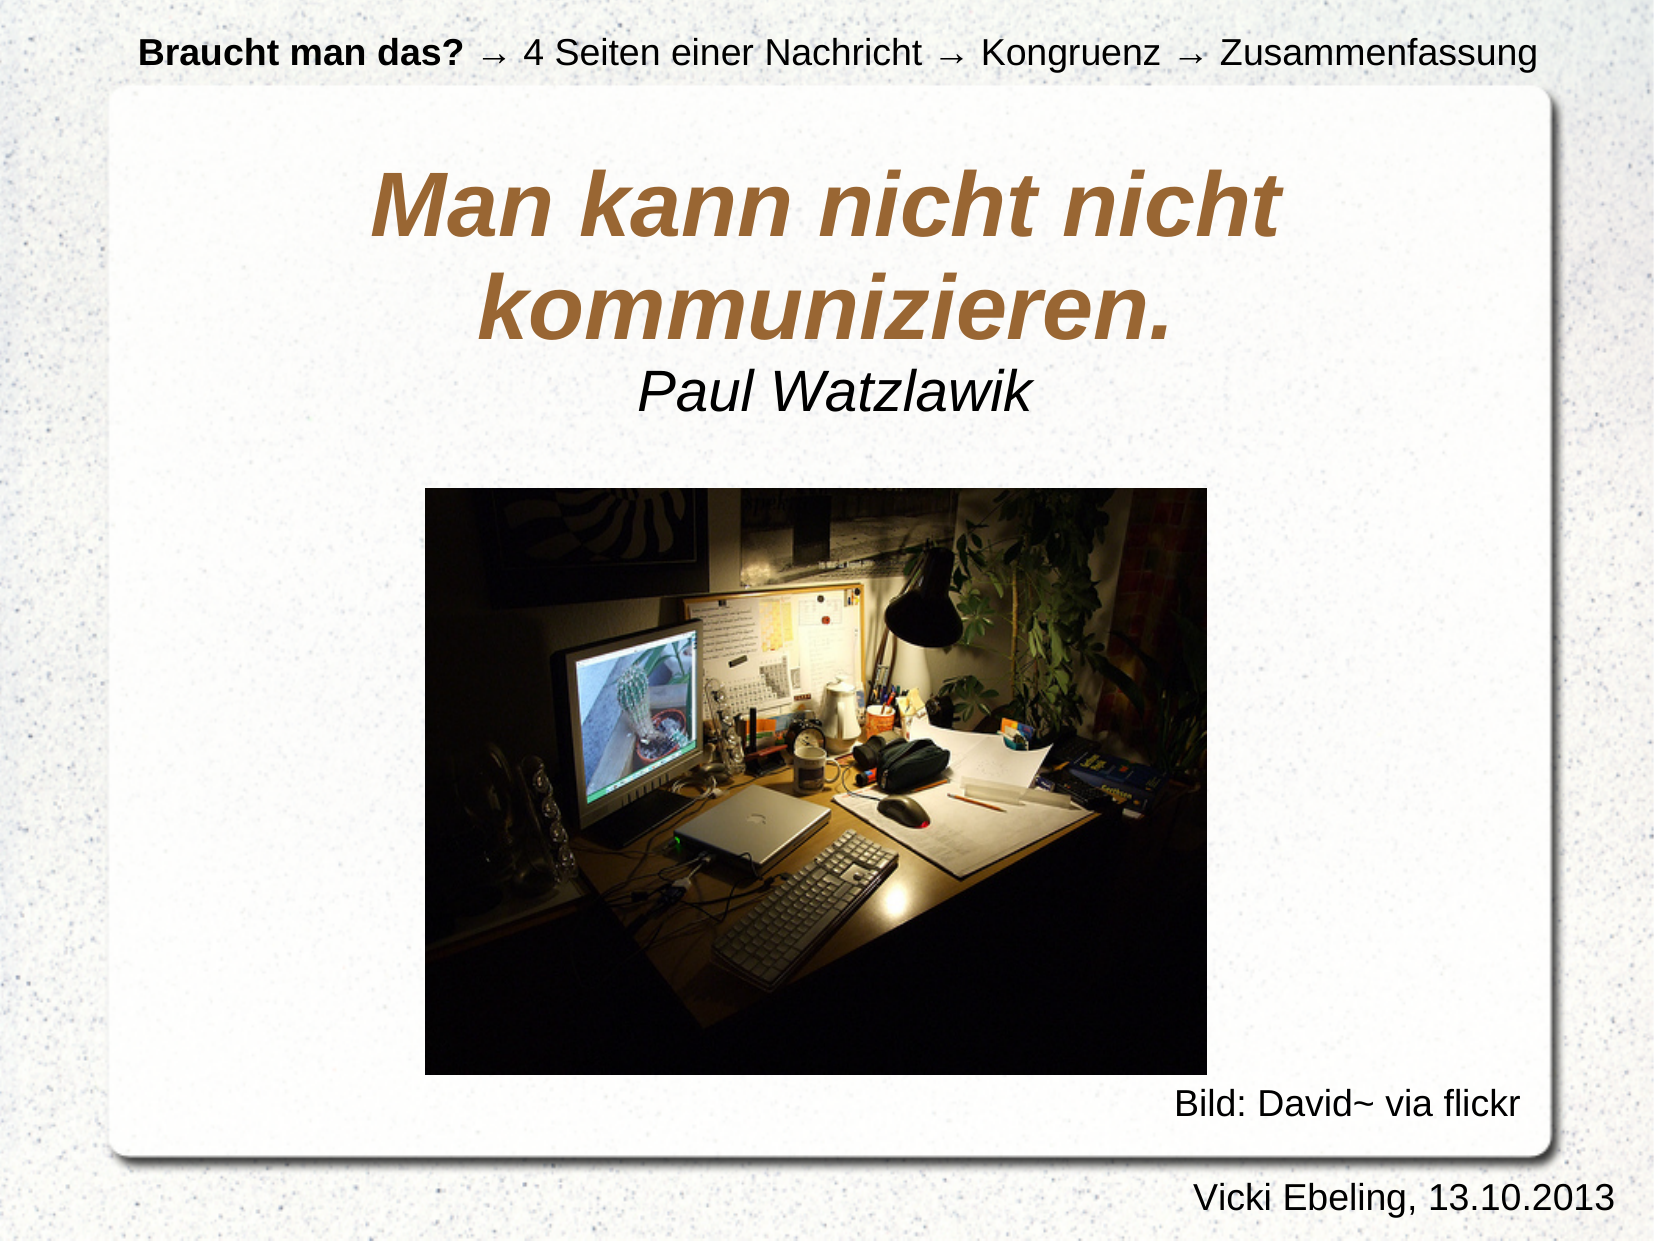

Braucht man das? → 4 Seiten einer Nachricht → Kongruenz → Zusammenfassung
# Man kann nicht nicht kommunizieren. Paul Watzlawik
Bild: David~ via flickr
Vicki Ebeling, 13.10.2013